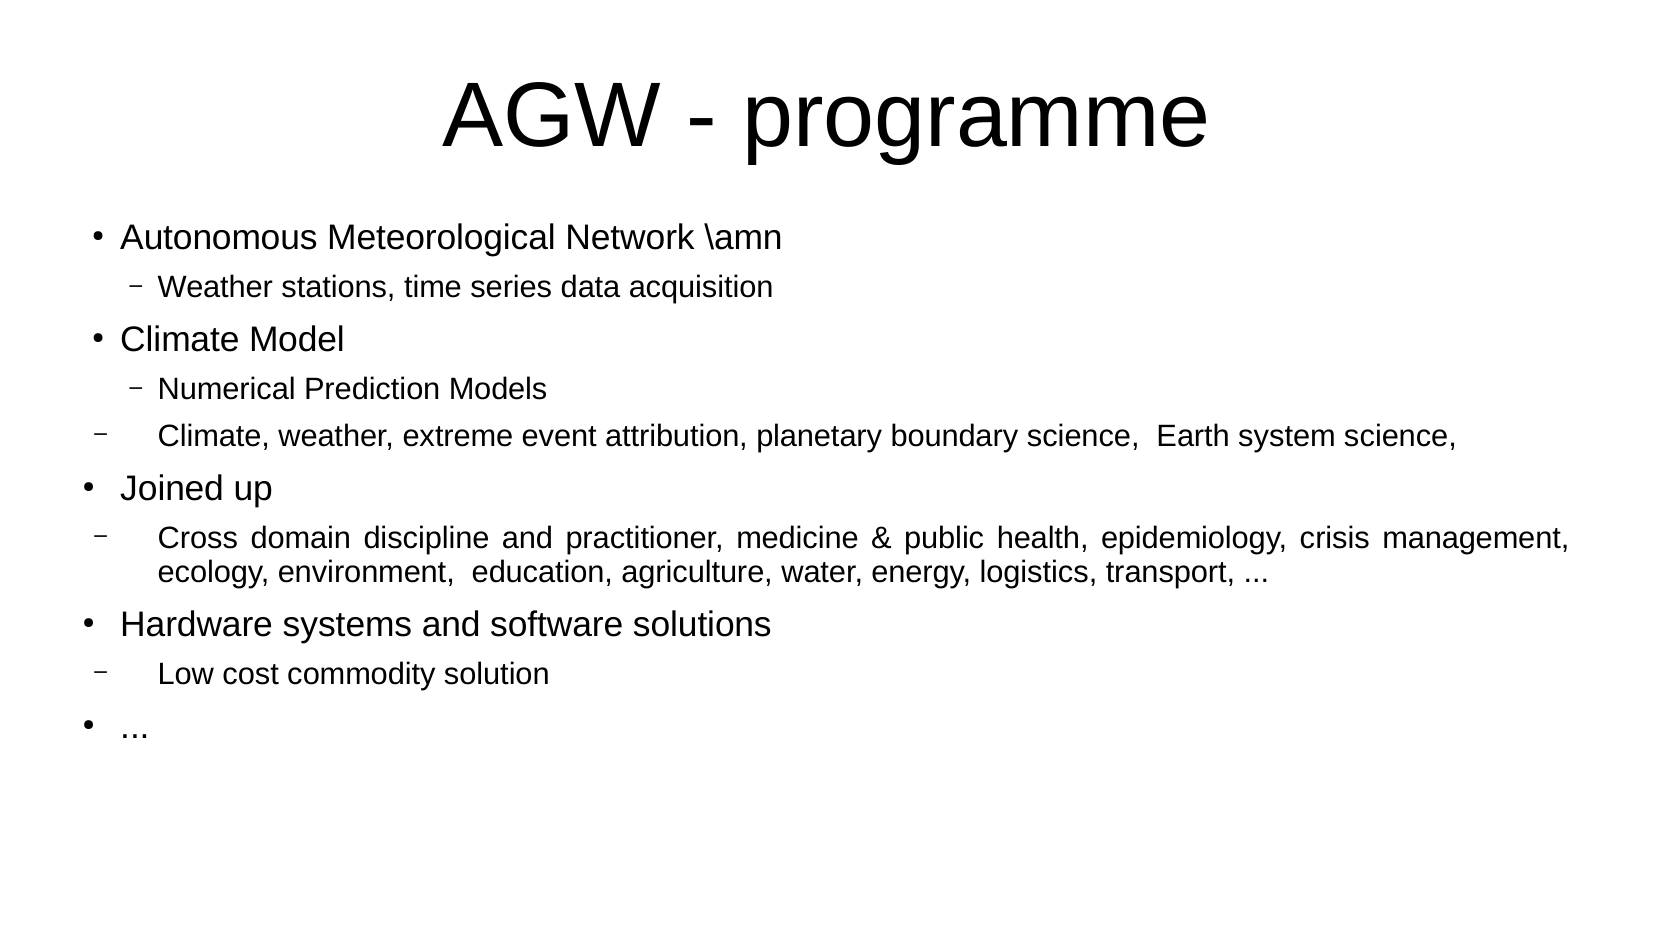

# AGW - programme
Autonomous Meteorological Network \amn
Weather stations, time series data acquisition
Climate Model
Numerical Prediction Models
Climate, weather, extreme event attribution, planetary boundary science, Earth system science,
Joined up
Cross domain discipline and practitioner, medicine & public health, epidemiology, crisis management, ecology, environment, education, agriculture, water, energy, logistics, transport, ...
Hardware systems and software solutions
Low cost commodity solution
...